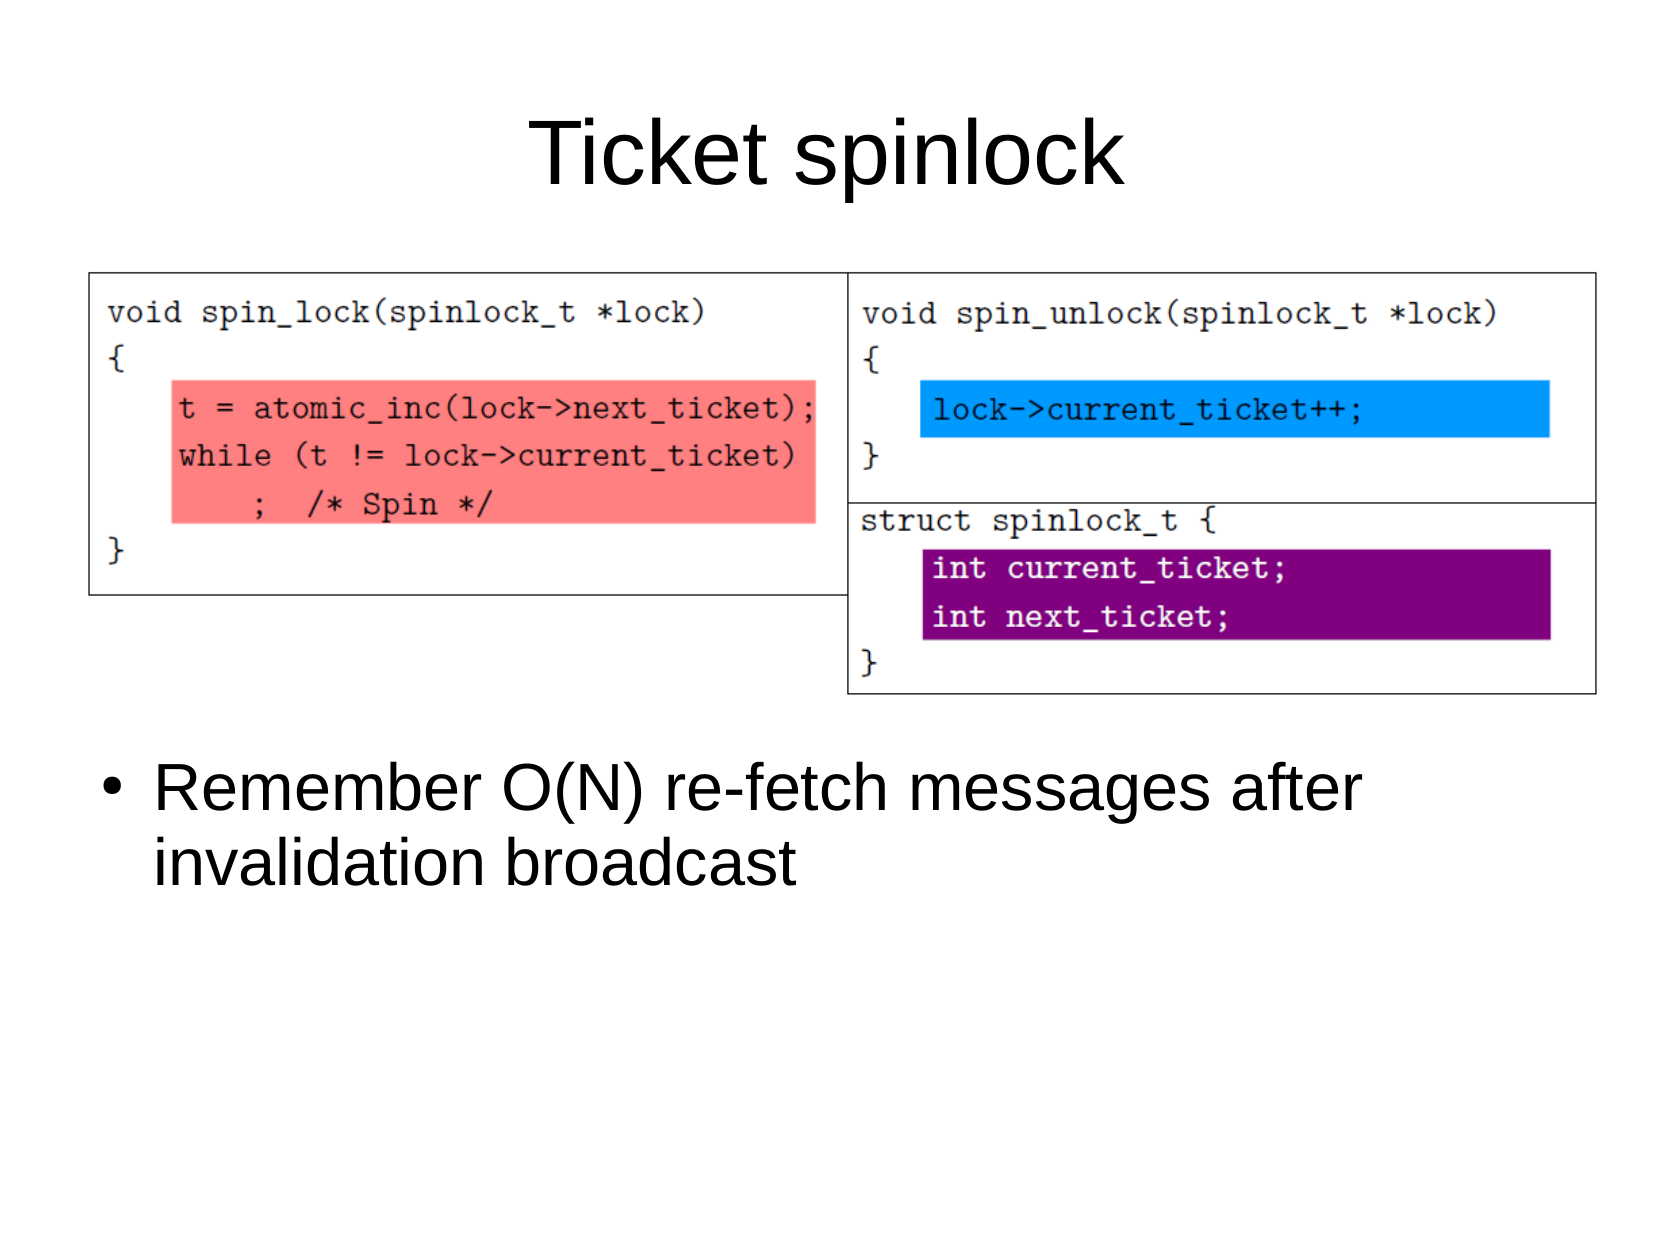

# Ticket spinlock
Remember O(N) re-fetch messages after invalidation broadcast